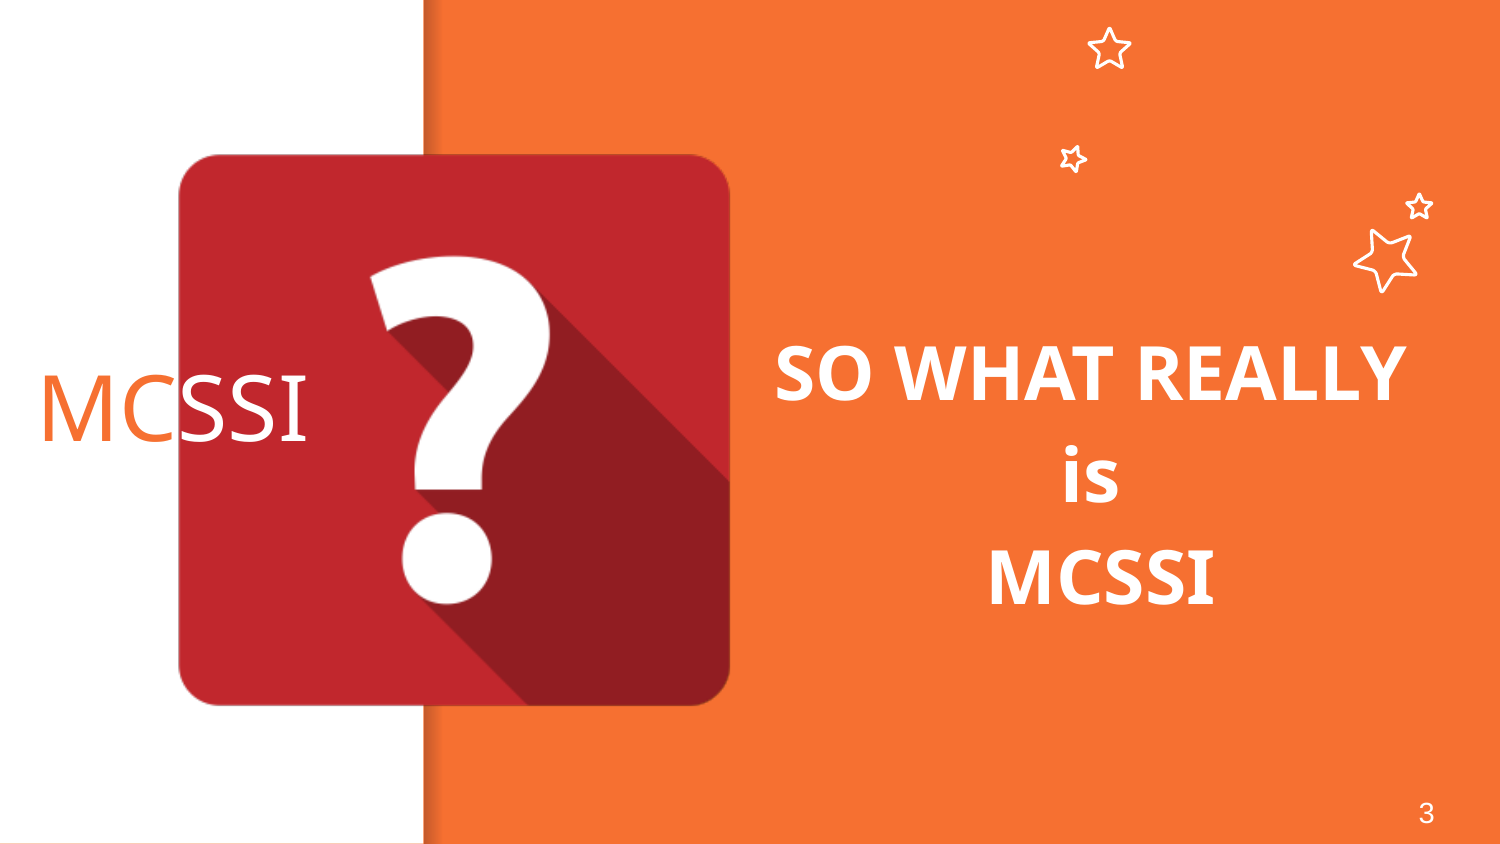

SO WHAT REALLY
is
MCSSI
# MCSSI